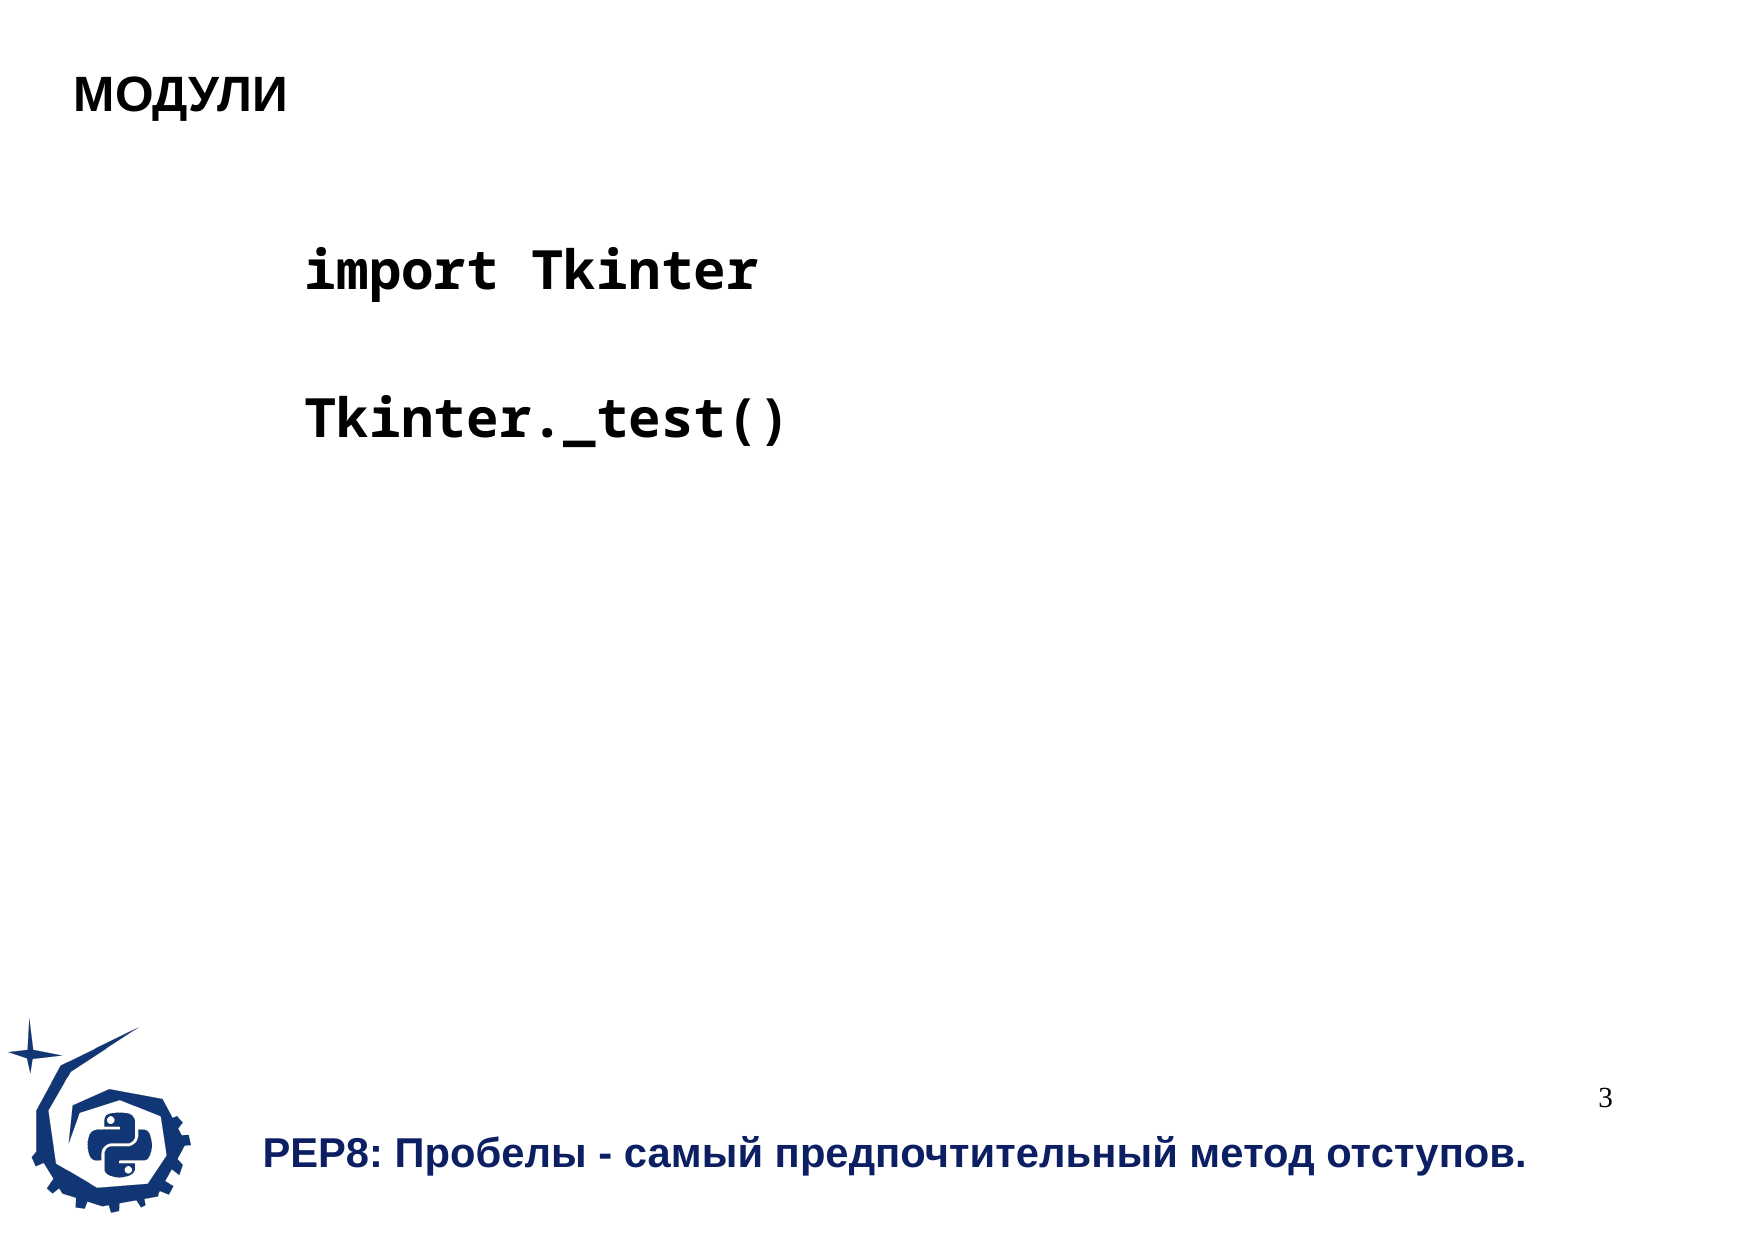

МОДУЛИ
import Tkinter
Tkinter._test()
3
PEP8: Пробелы - самый предпочтительный метод отступов.